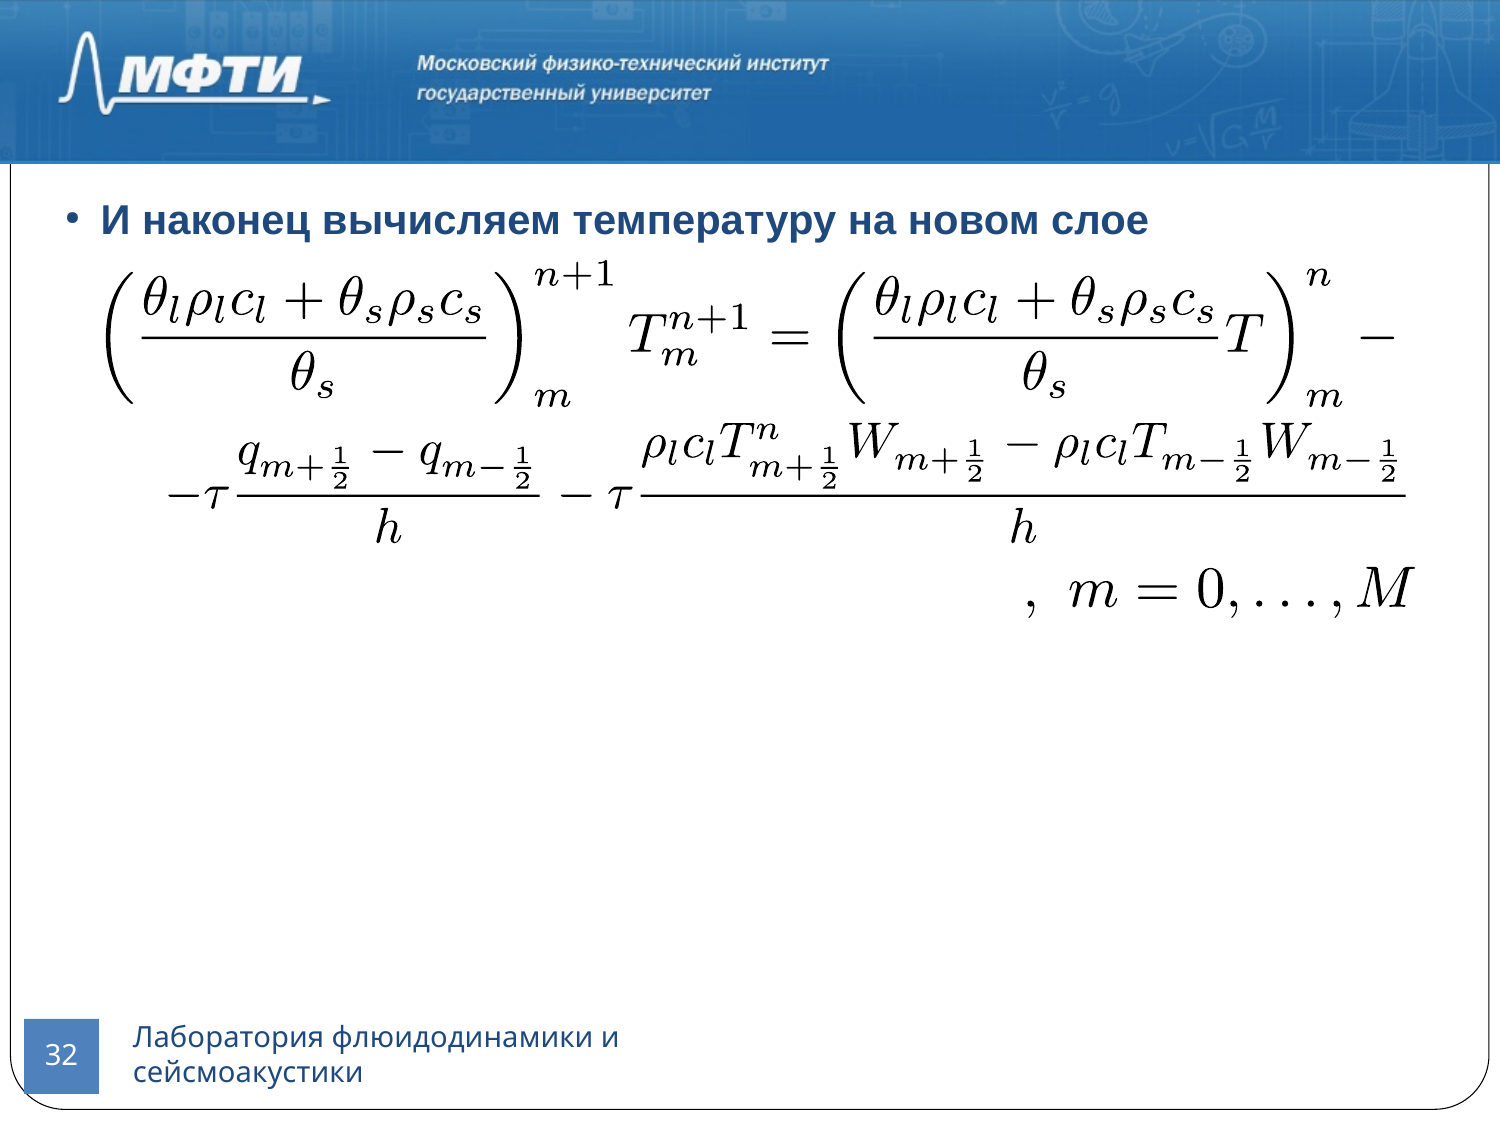

И наконец вычисляем температуру на новом слое
Лаборатория флюидодинамики и сейсмоакустики